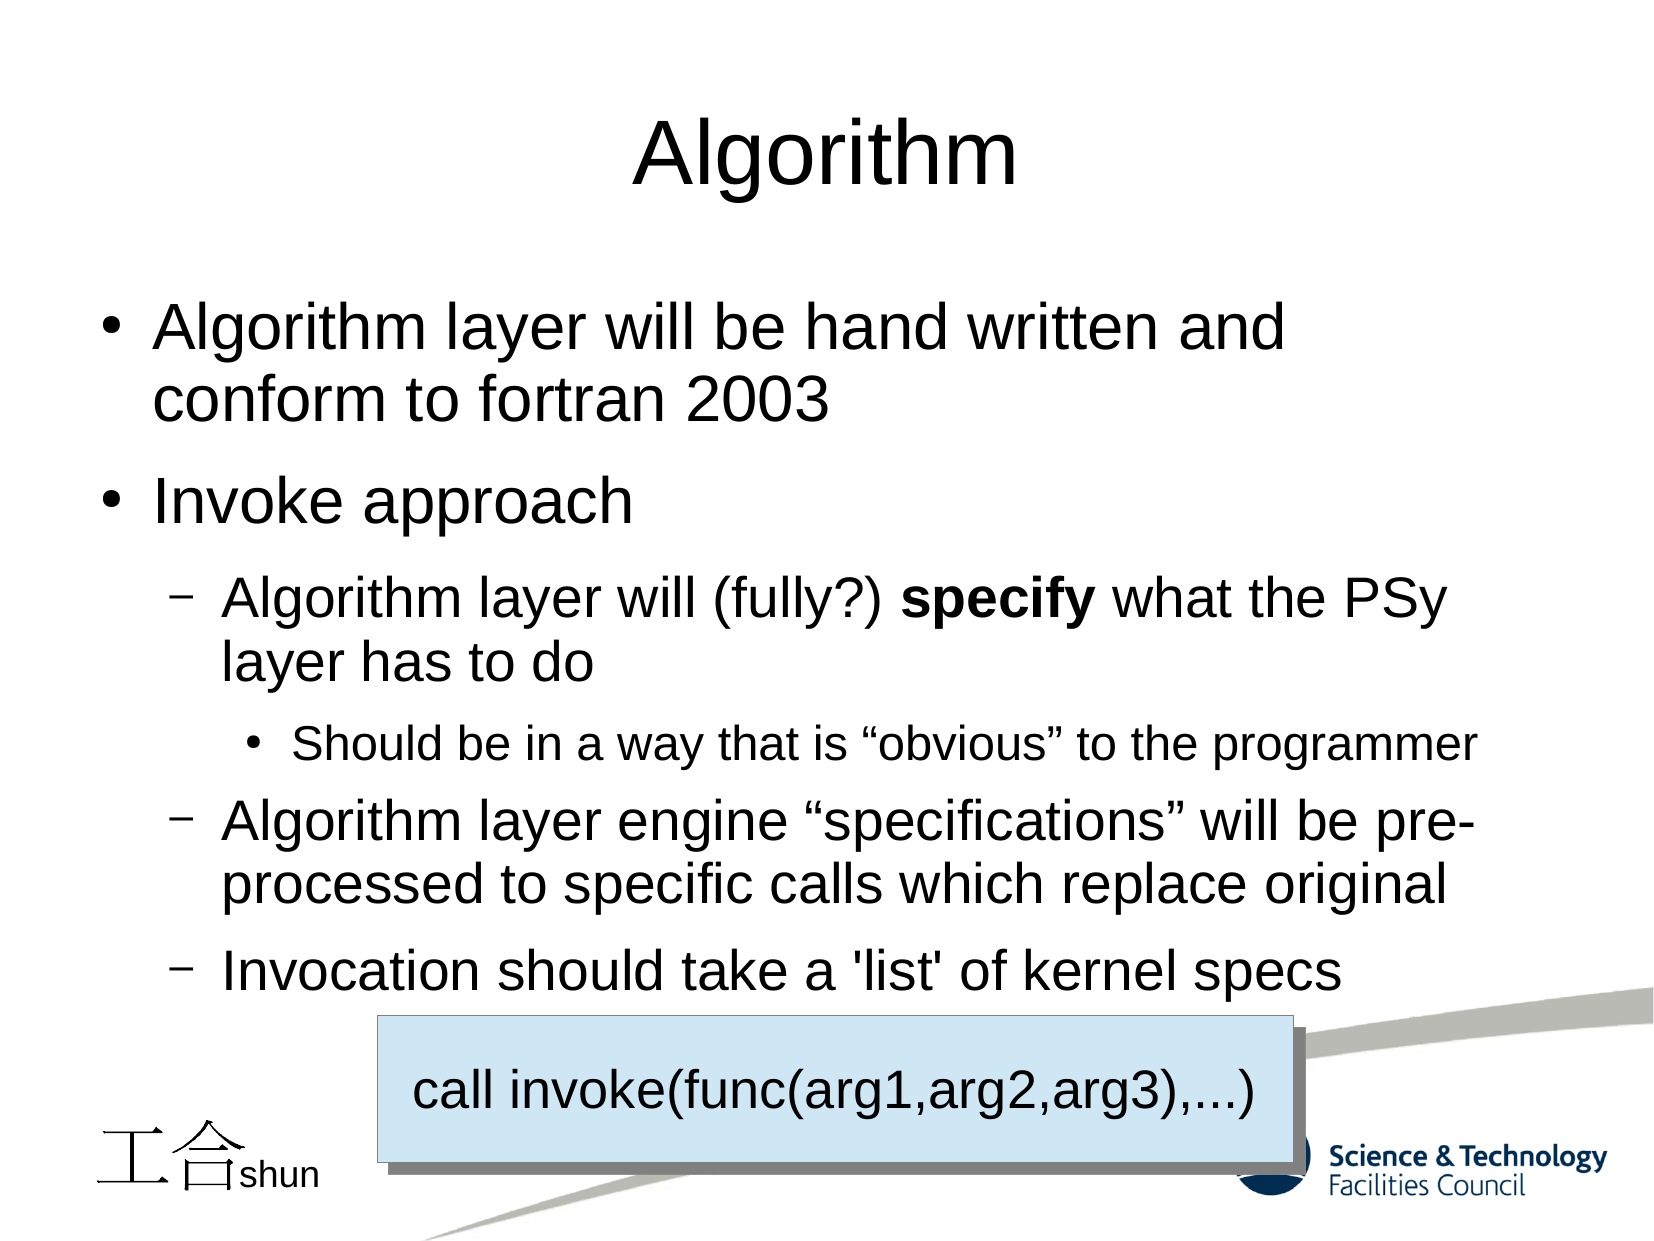

# Algorithm
Algorithm layer will be hand written and conform to fortran 2003
Invoke approach
Algorithm layer will (fully?) specify what the PSy layer has to do
Should be in a way that is “obvious” to the programmer
Algorithm layer engine “specifications” will be pre-processed to specific calls which replace original
Invocation should take a 'list' of kernel specs
call invoke(func(arg1,arg2,arg3),...)